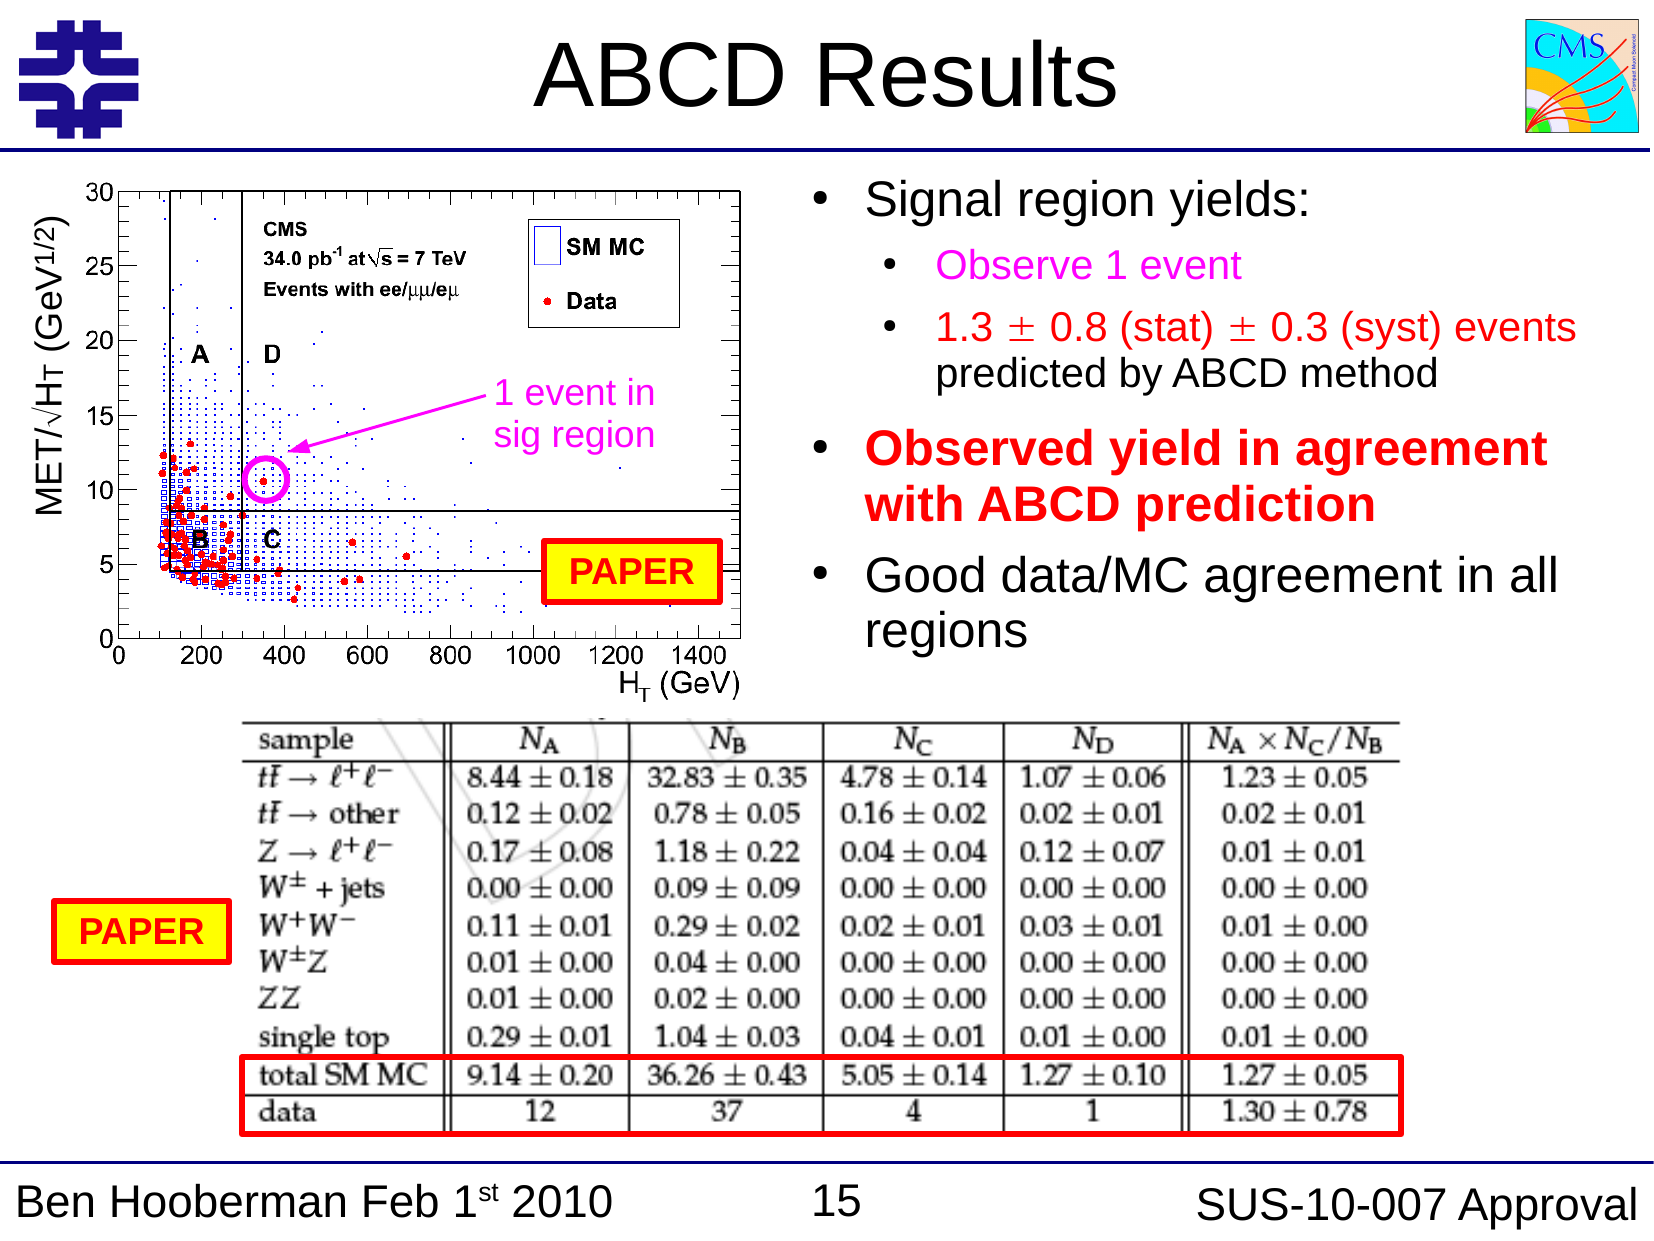

# ABCD Results
Signal region yields:
Observe 1 event
1.3  0.8 (stat)  0.3 (syst) events predicted by ABCD method
Observed yield in agreement with ABCD prediction
Good data/MC agreement in all regions
MET/HT (GeV1/2)
1 event in sig region
PAPER
PAPER
15